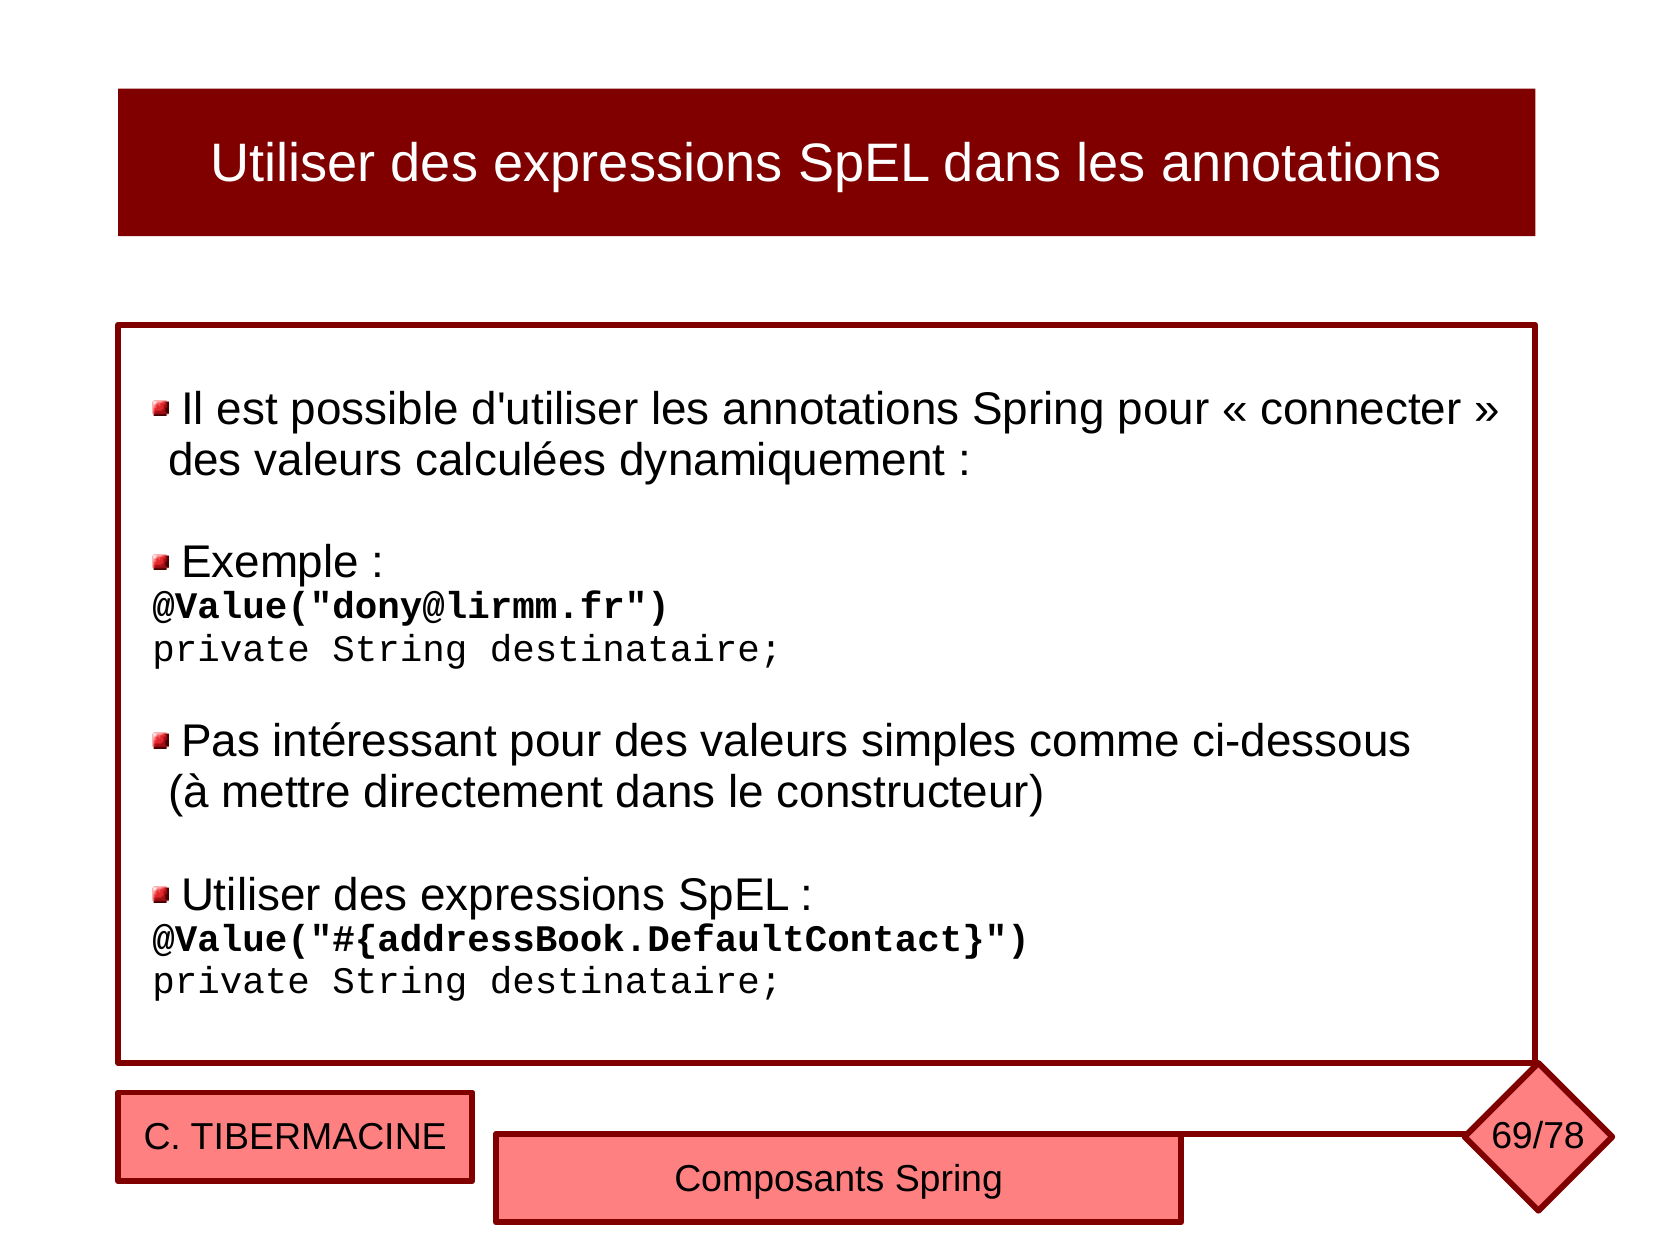

Utiliser des expressions SpEL dans les annotations
 Il est possible d'utiliser les annotations Spring pour « connecter »
des valeurs calculées dynamiquement :
 Exemple :
@Value("dony@lirmm.fr")
private String destinataire;
 Pas intéressant pour des valeurs simples comme ci-dessous
(à mettre directement dans le constructeur)
 Utiliser des expressions SpEL :
@Value("#{addressBook.DefaultContact}")
private String destinataire;
C. TIBERMACINE
Composants Spring